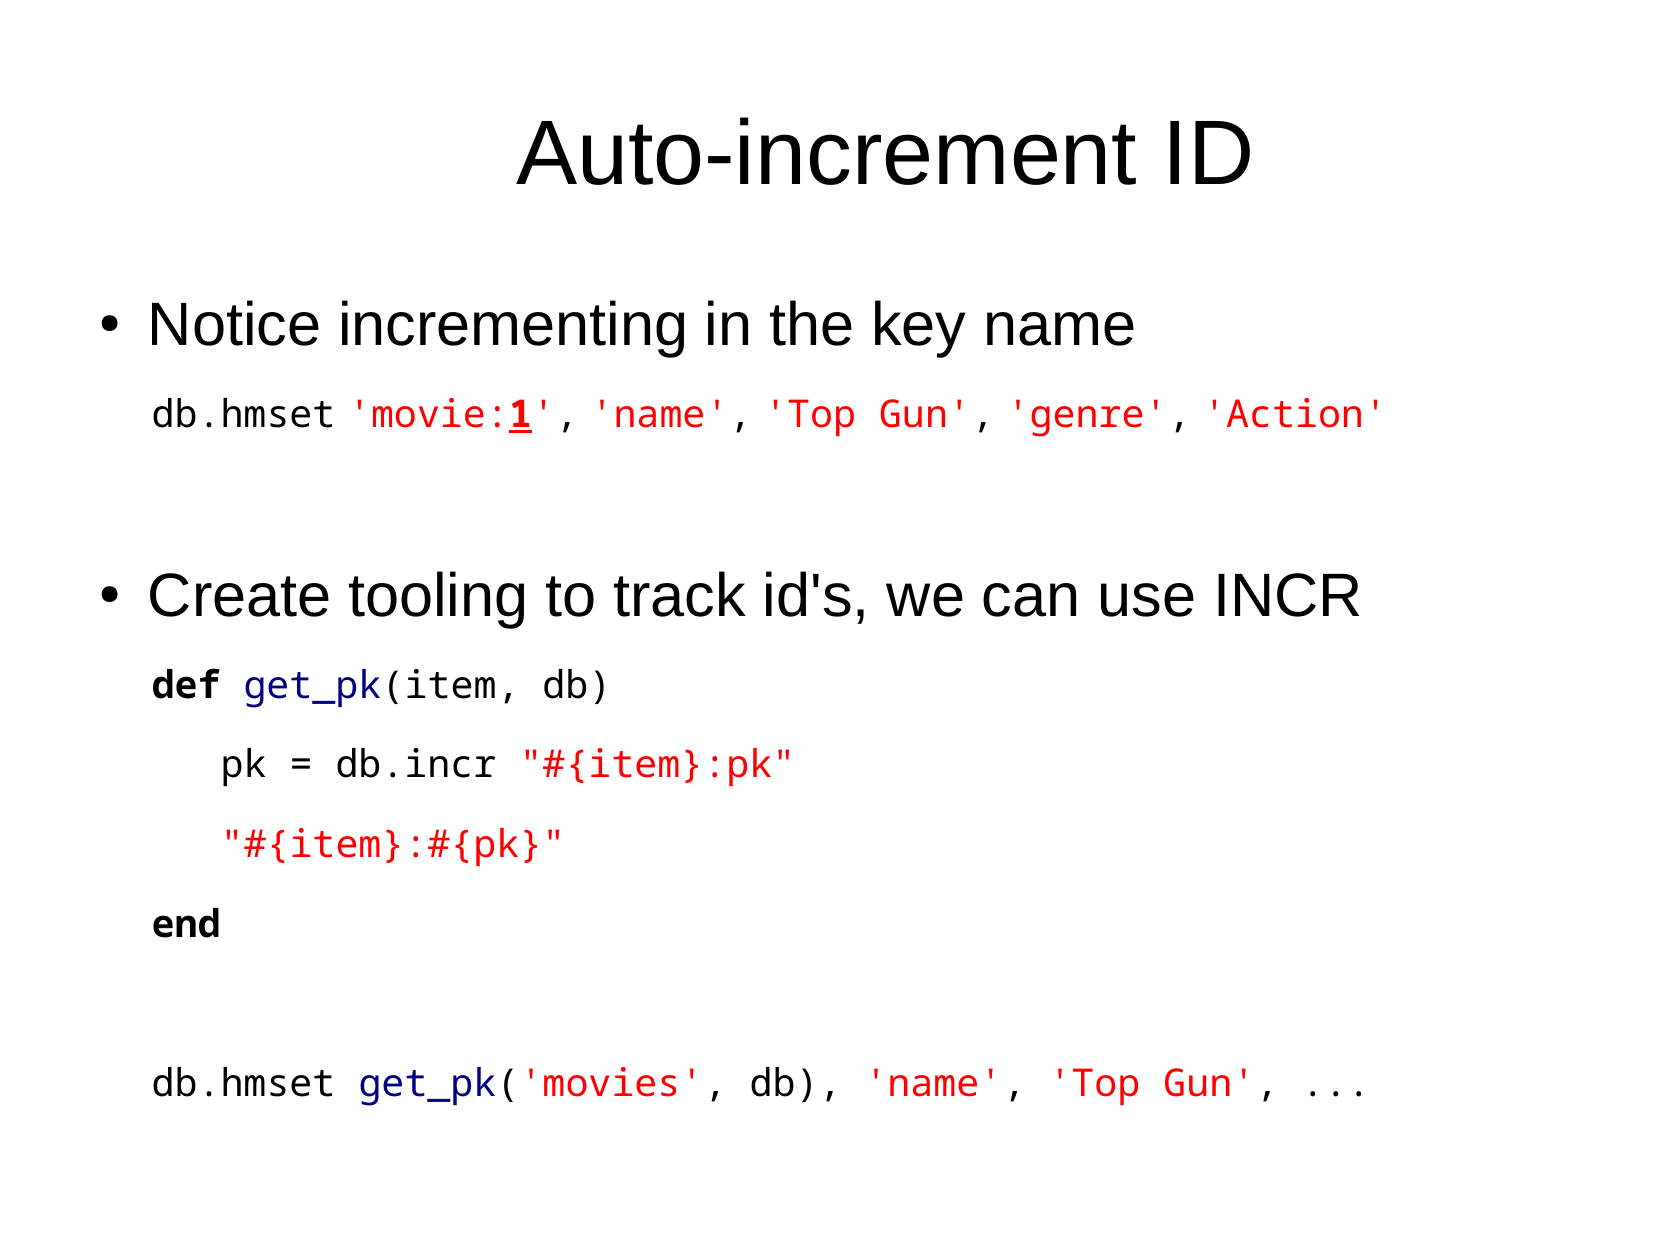

# Auto-increment ID
Notice incrementing in the key name
 	db.hmset 'movie:1', 'name', 'Top Gun', 'genre', 'Action'
Create tooling to track id's, we can use INCR
 	def get_pk(item, db)
 			 	pk = db.incr "#{item}:pk"
 		 	"#{item}:#{pk}"
 	end
 	db.hmset get_pk('movies', db), 'name', 'Top Gun', ...